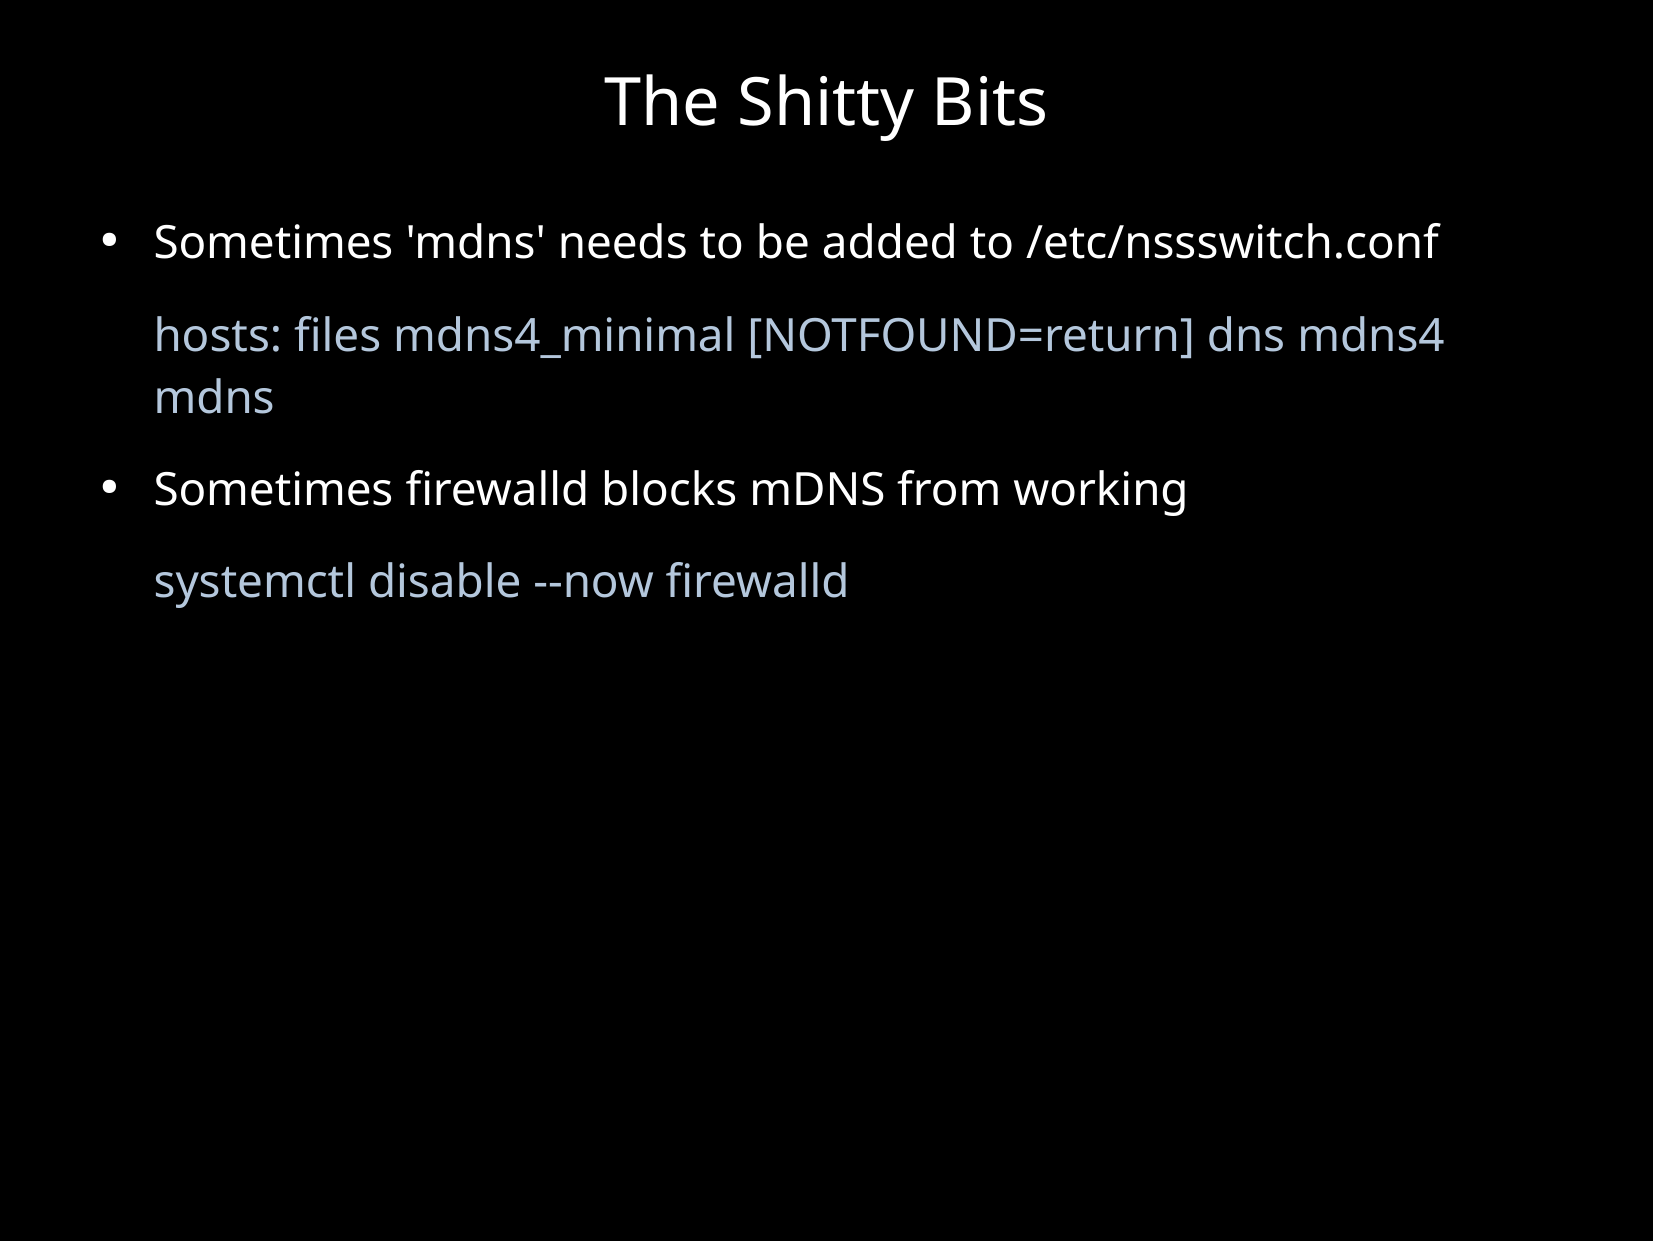

# The Shitty Bits
Sometimes 'mdns' needs to be added to /etc/nssswitch.conf
hosts: files mdns4_minimal [NOTFOUND=return] dns mdns4 mdns
Sometimes firewalld blocks mDNS from working
systemctl disable --now firewalld